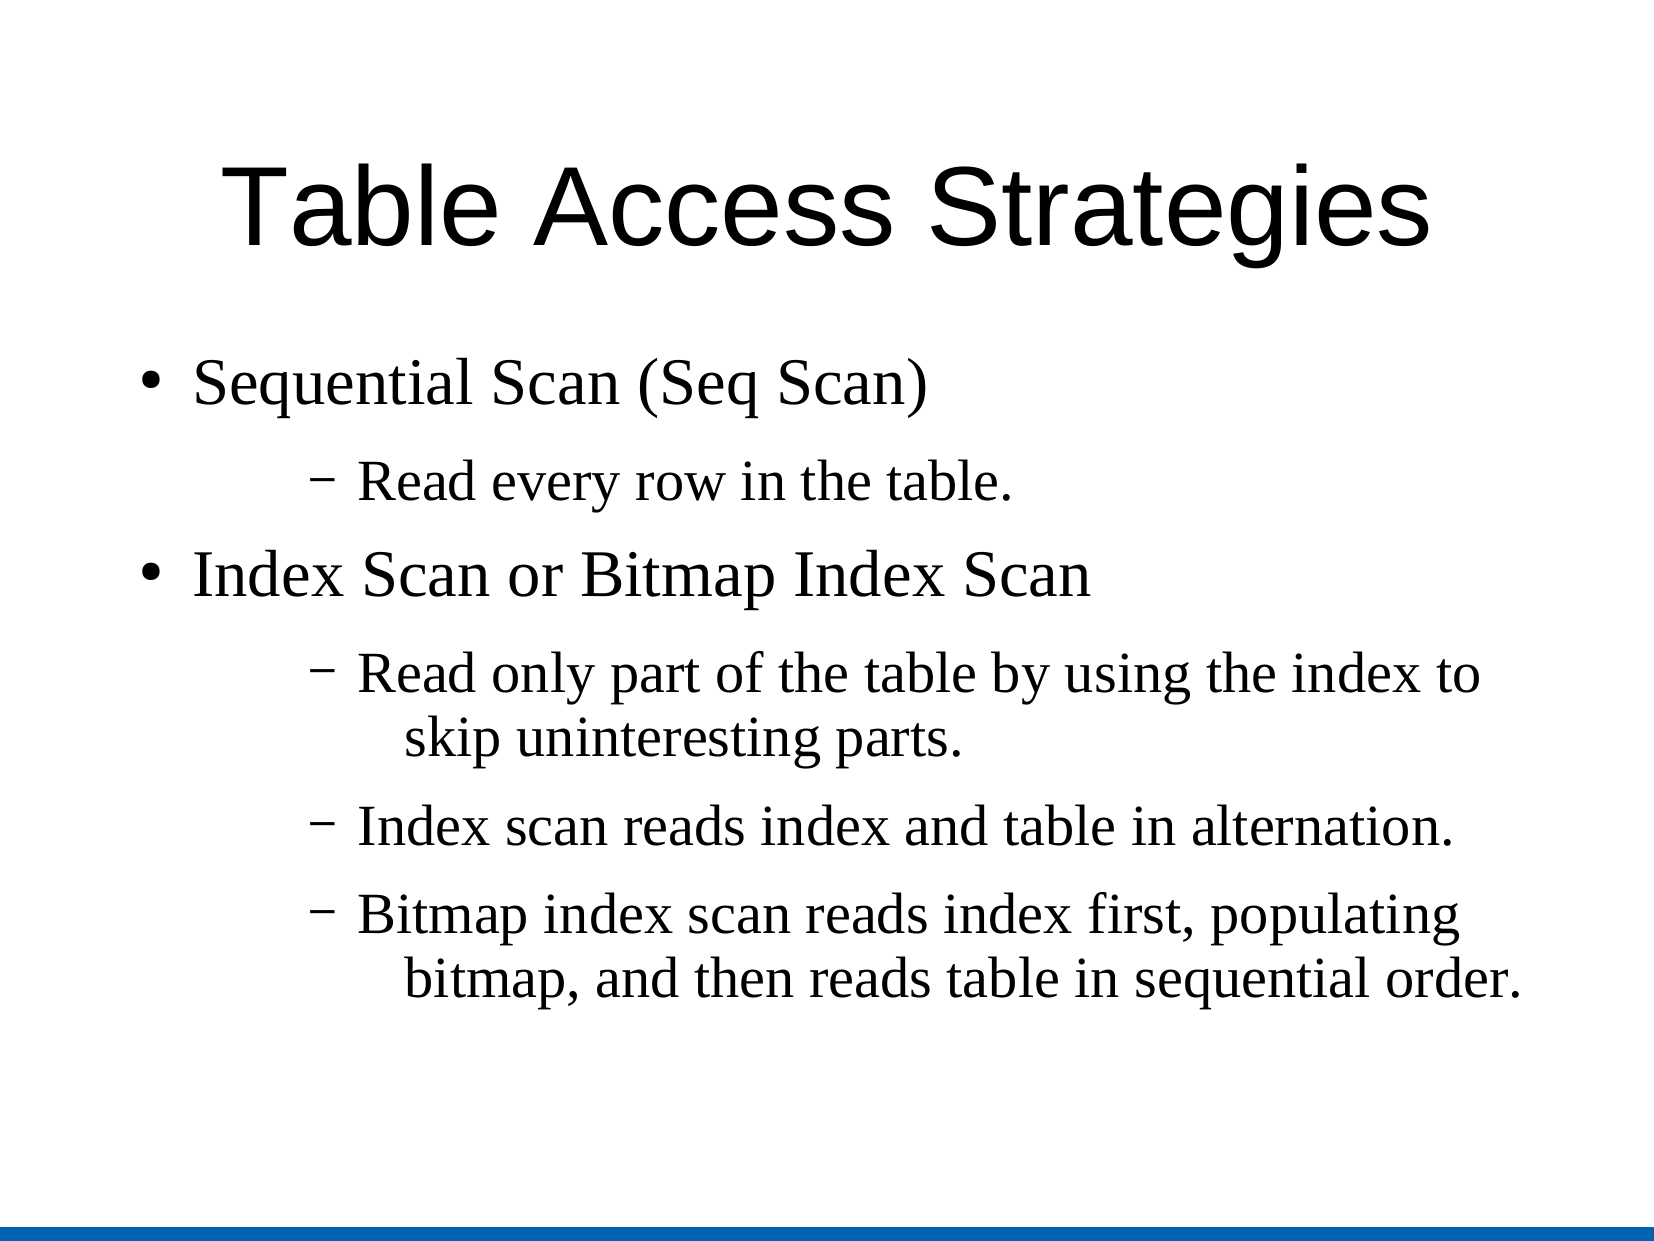

# Table Access Strategies
Sequential Scan (Seq Scan)
Read every row in the table.
Index Scan or Bitmap Index Scan
Read only part of the table by using the index to skip uninteresting parts.
Index scan reads index and table in alternation.
Bitmap index scan reads index first, populating bitmap, and then reads table in sequential order.